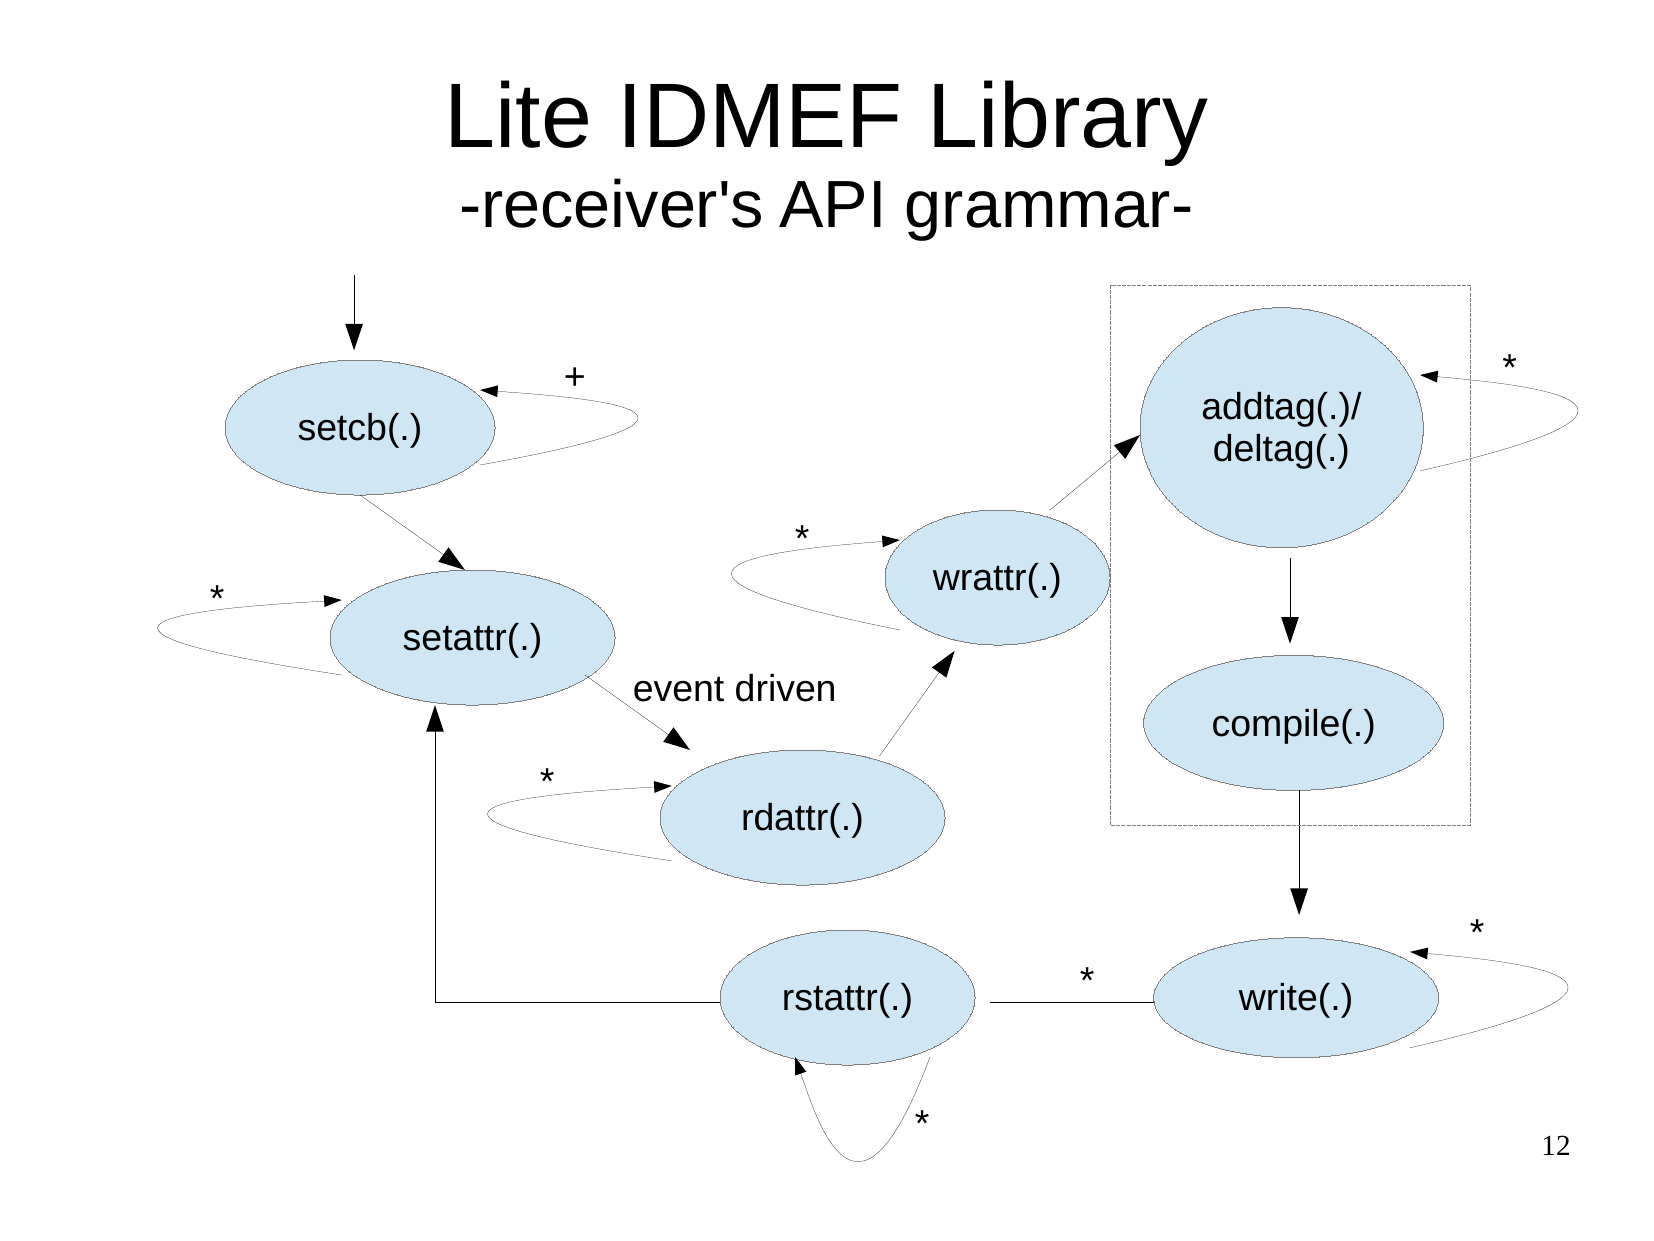

# Lite IDMEF Library -receiver's API grammar-
addtag(.)/
deltag(.)
*
+
setcb(.)
*
wrattr(.)
*
setattr(.)
compile(.)
event driven
rdattr(.)
*
*
rstattr(.)
write(.)
*
*
12